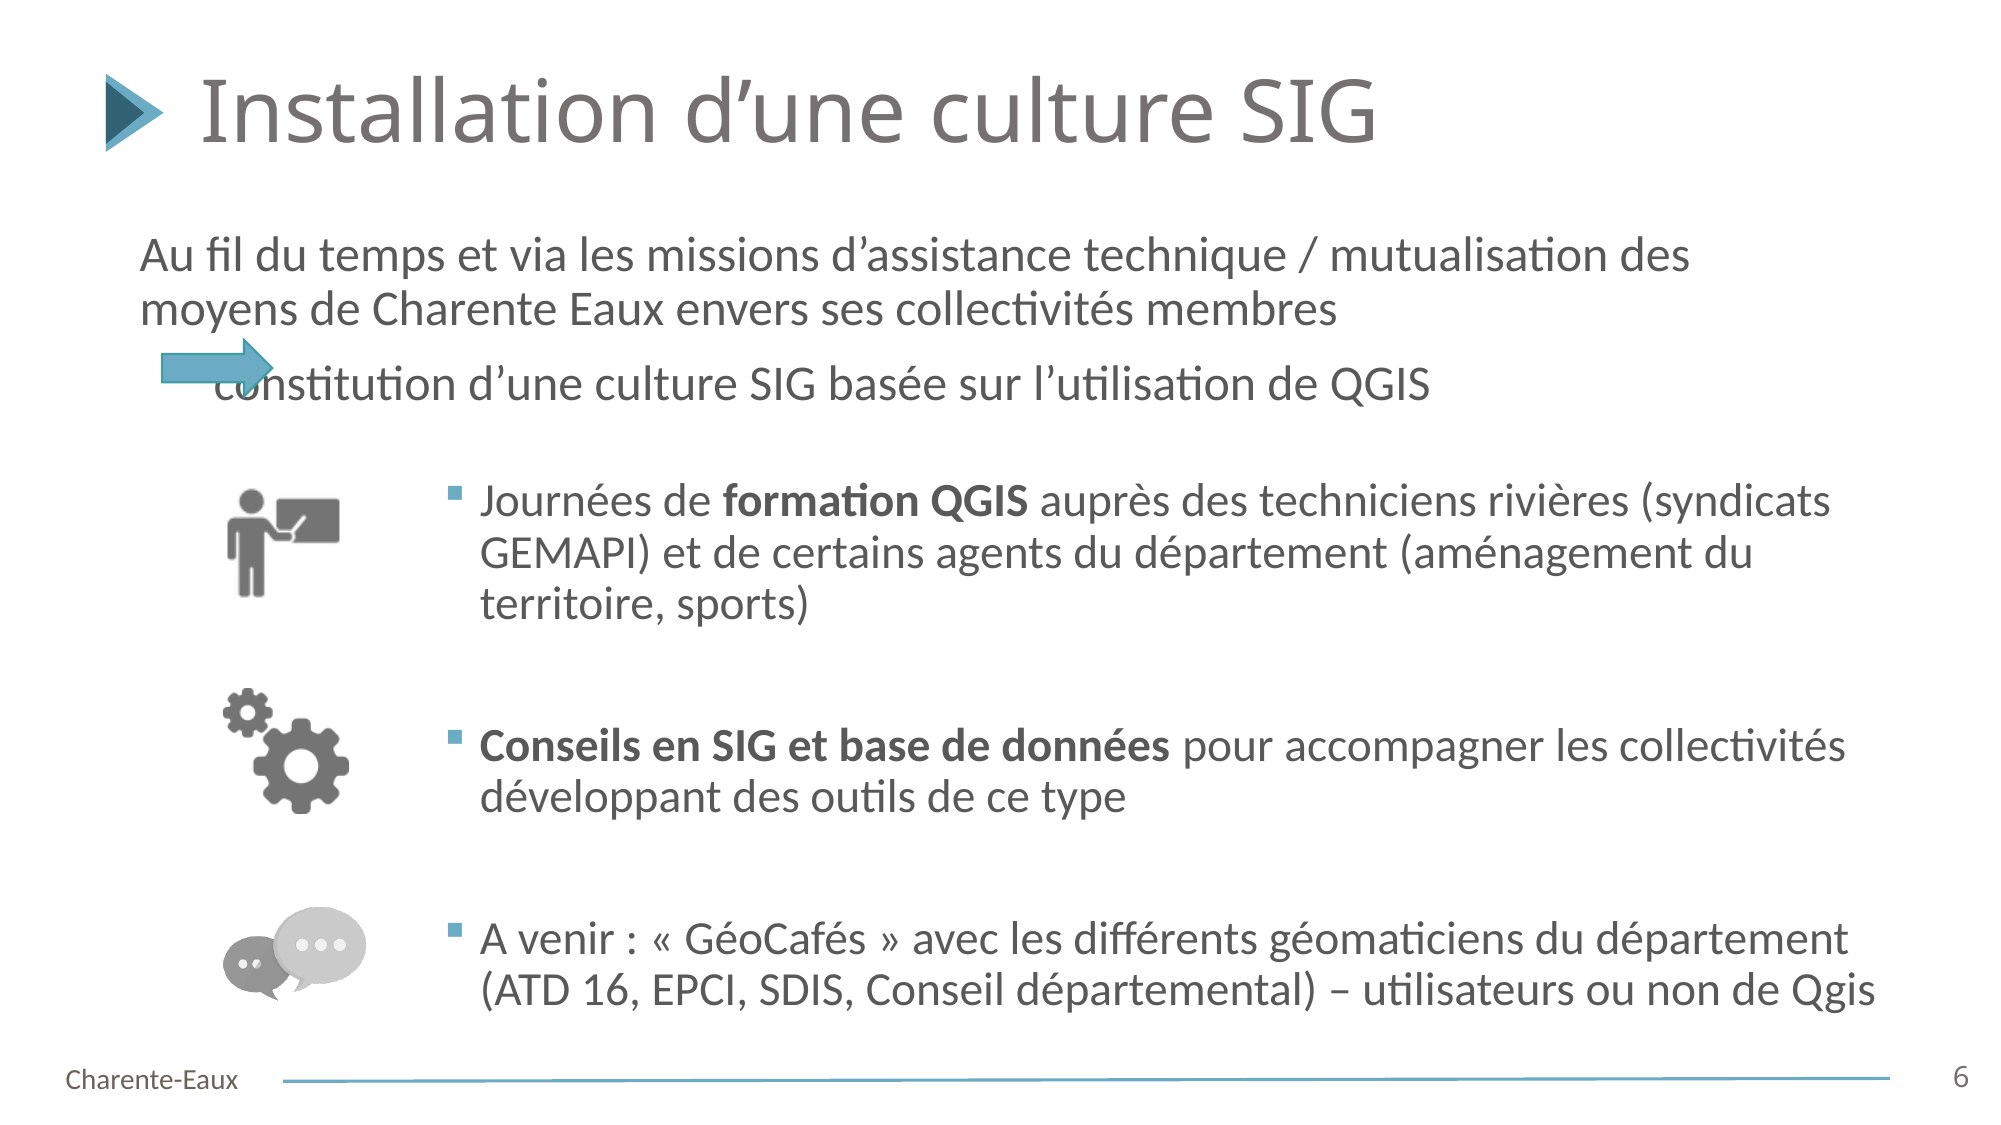

# Installation d’une culture SIG
Au fil du temps et via les missions d’assistance technique / mutualisation des moyens de Charente Eaux envers ses collectivités membres
	constitution d’une culture SIG basée sur l’utilisation de QGIS
Journées de formation QGIS auprès des techniciens rivières (syndicats GEMAPI) et de certains agents du département (aménagement du territoire, sports)
Conseils en SIG et base de données pour accompagner les collectivités développant des outils de ce type
A venir : « GéoCafés » avec les différents géomaticiens du département (ATD 16, EPCI, SDIS, Conseil départemental) – utilisateurs ou non de Qgis